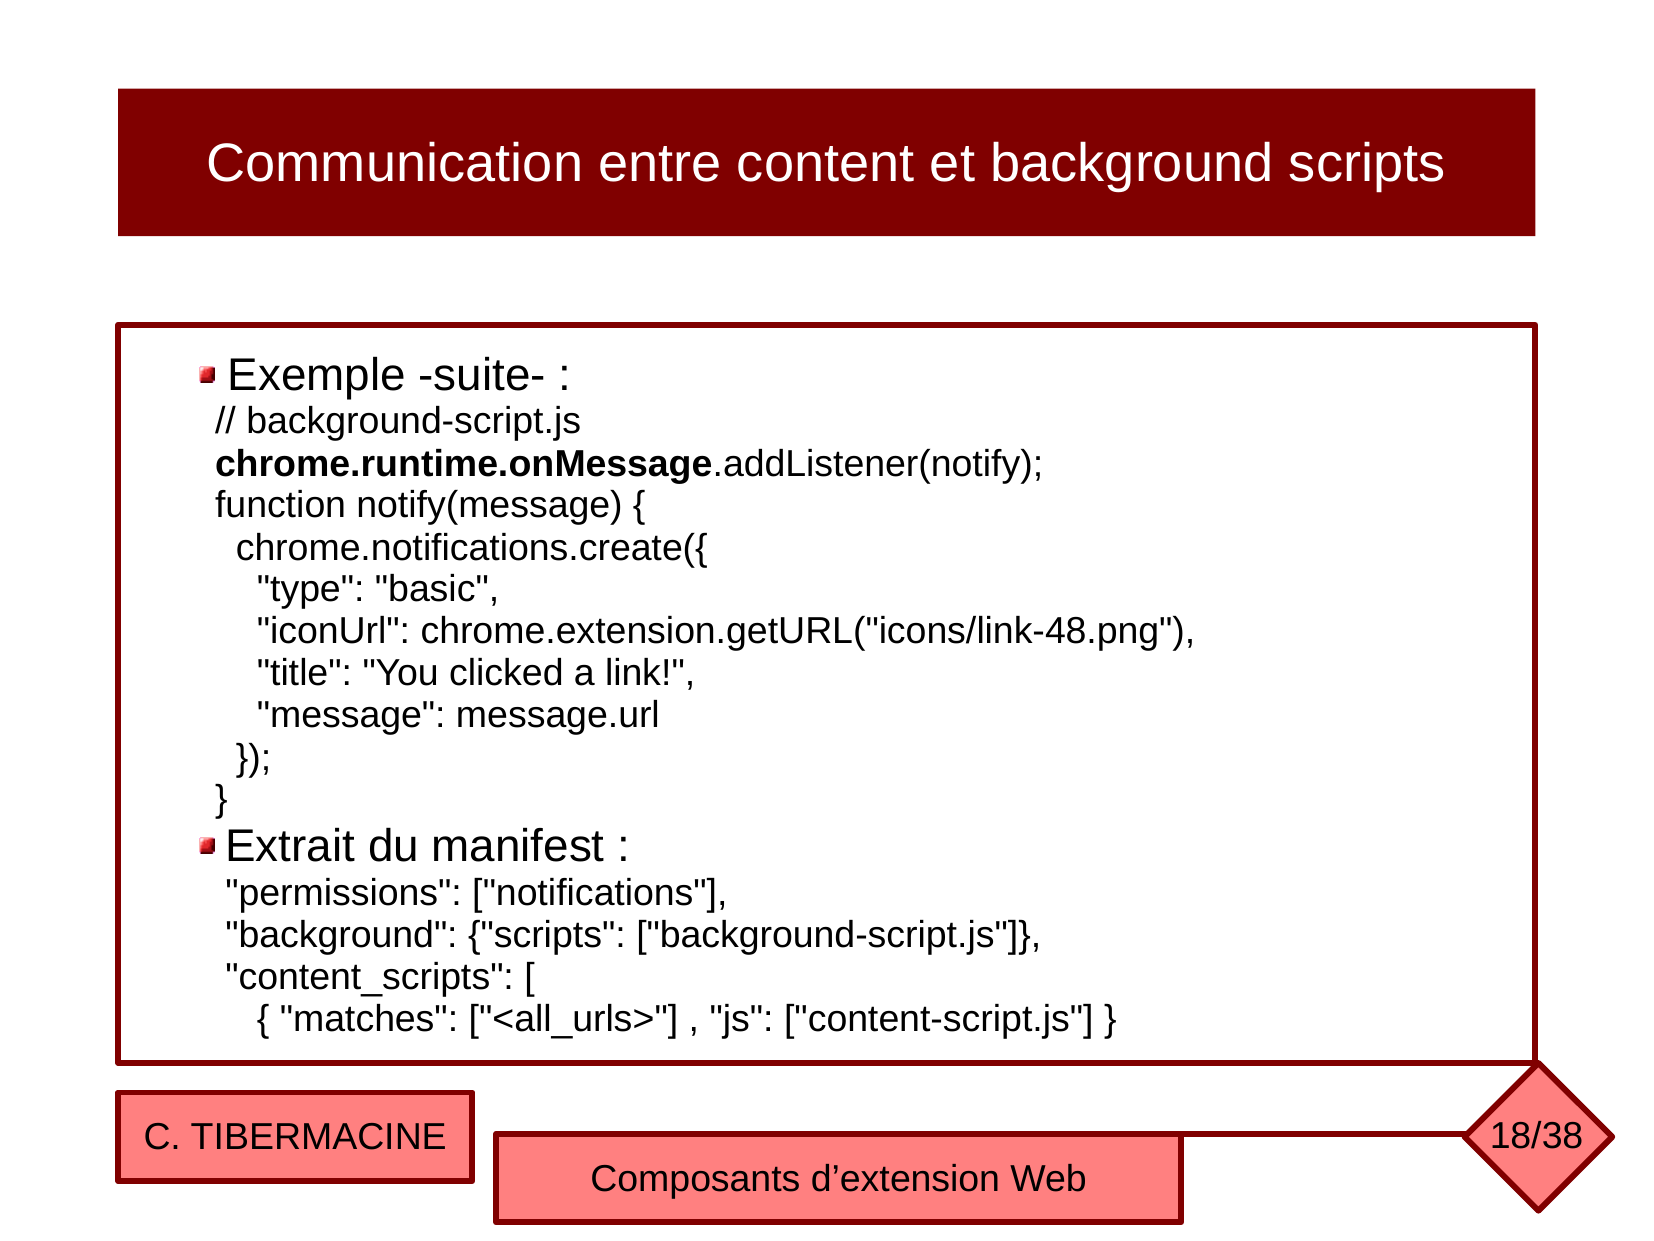

Communication entre content et background scripts
 Exemple -suite- :
// background-script.js
chrome.runtime.onMessage.addListener(notify);
function notify(message) {
 chrome.notifications.create({
 "type": "basic",
 "iconUrl": chrome.extension.getURL("icons/link-48.png"),
 "title": "You clicked a link!",
 "message": message.url
 });
}
 Extrait du manifest :
 "permissions": ["notifications"],
 "background": {"scripts": ["background-script.js"]},
 "content_scripts": [
 { "matches": ["<all_urls>"] , "js": ["content-script.js"] }
C. TIBERMACINE
Composants d’extension Web